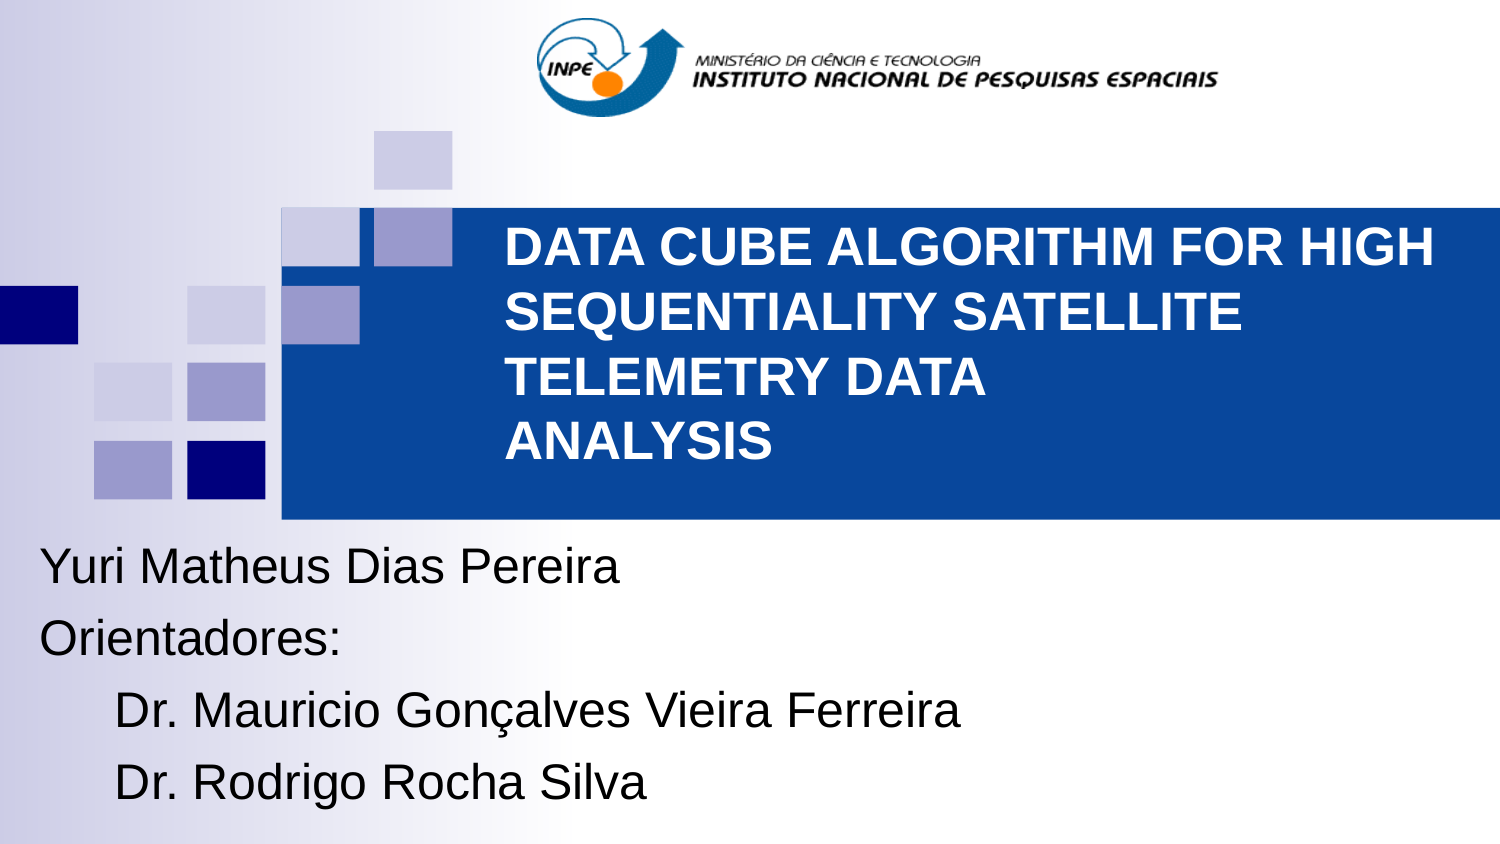

# DATA CUBE ALGORITHM FOR HIGH SEQUENTIALITY SATELLITE TELEMETRY DATA ANALYSIS
Yuri Matheus Dias Pereira
Orientadores:
	Dr. Mauricio Gonçalves Vieira Ferreira
	Dr. Rodrigo Rocha Silva